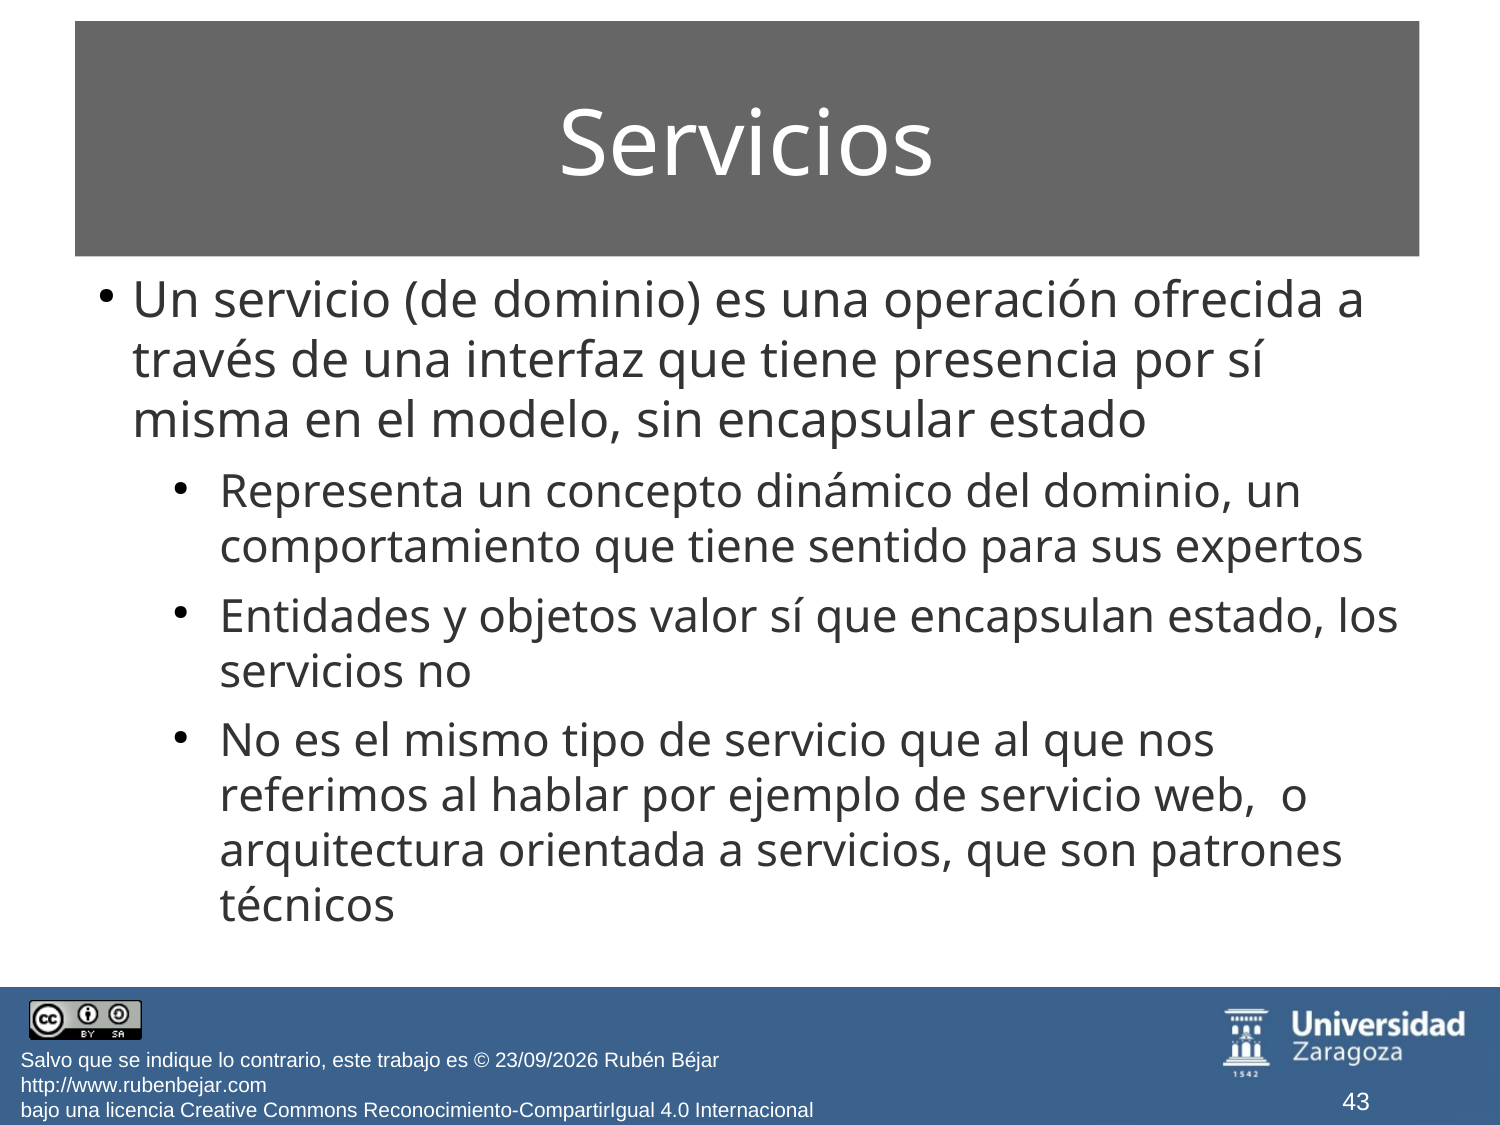

Servicios
# Un servicio (de dominio) es una operación ofrecida a través de una interfaz que tiene presencia por sí misma en el modelo, sin encapsular estado
Representa un concepto dinámico del dominio, un comportamiento que tiene sentido para sus expertos
Entidades y objetos valor sí que encapsulan estado, los servicios no
No es el mismo tipo de servicio que al que nos referimos al hablar por ejemplo de servicio web, o arquitectura orientada a servicios, que son patrones técnicos